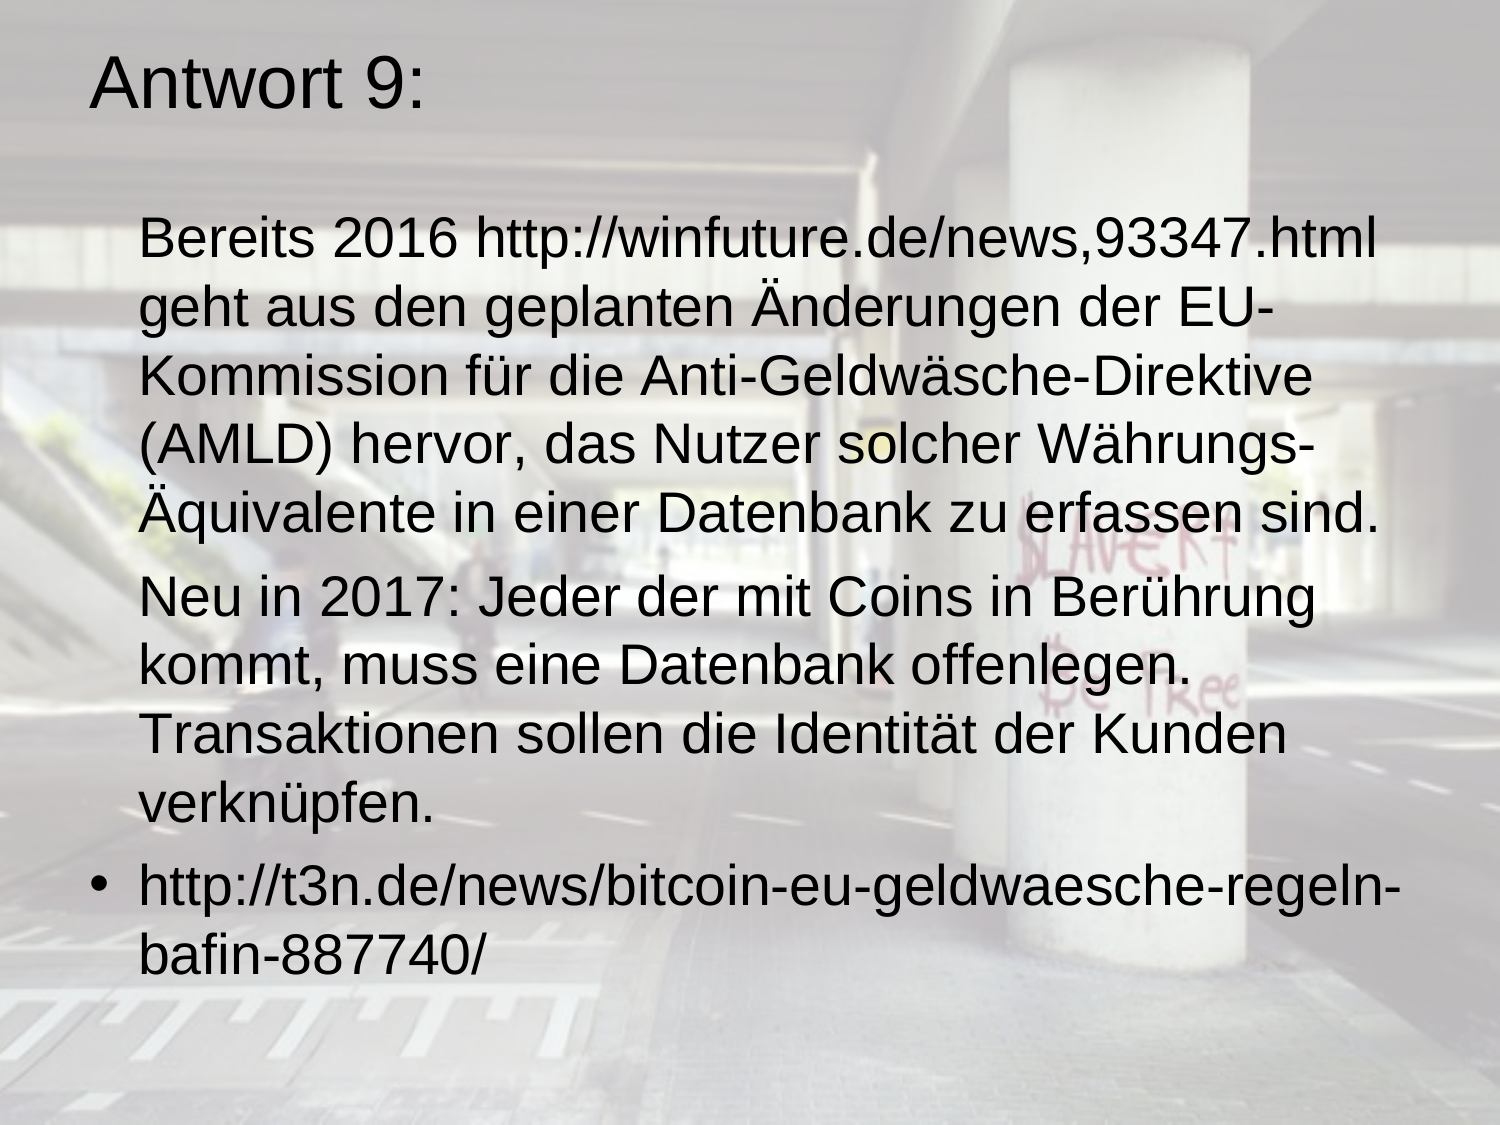

# Antwort 9:
Bereits 2016 http://winfuture.de/news,93347.html geht aus den geplanten Änderungen der EU-Kommission für die Anti-Geldwäsche-Direktive (AMLD) hervor, das Nutzer solcher Währungs-Äquivalente in einer Datenbank zu erfassen sind.
Neu in 2017: Jeder der mit Coins in Berührung kommt, muss eine Datenbank offenlegen. Transaktionen sollen die Identität der Kunden verknüpfen.
http://t3n.de/news/bitcoin-eu-geldwaesche-regeln-bafin-887740/